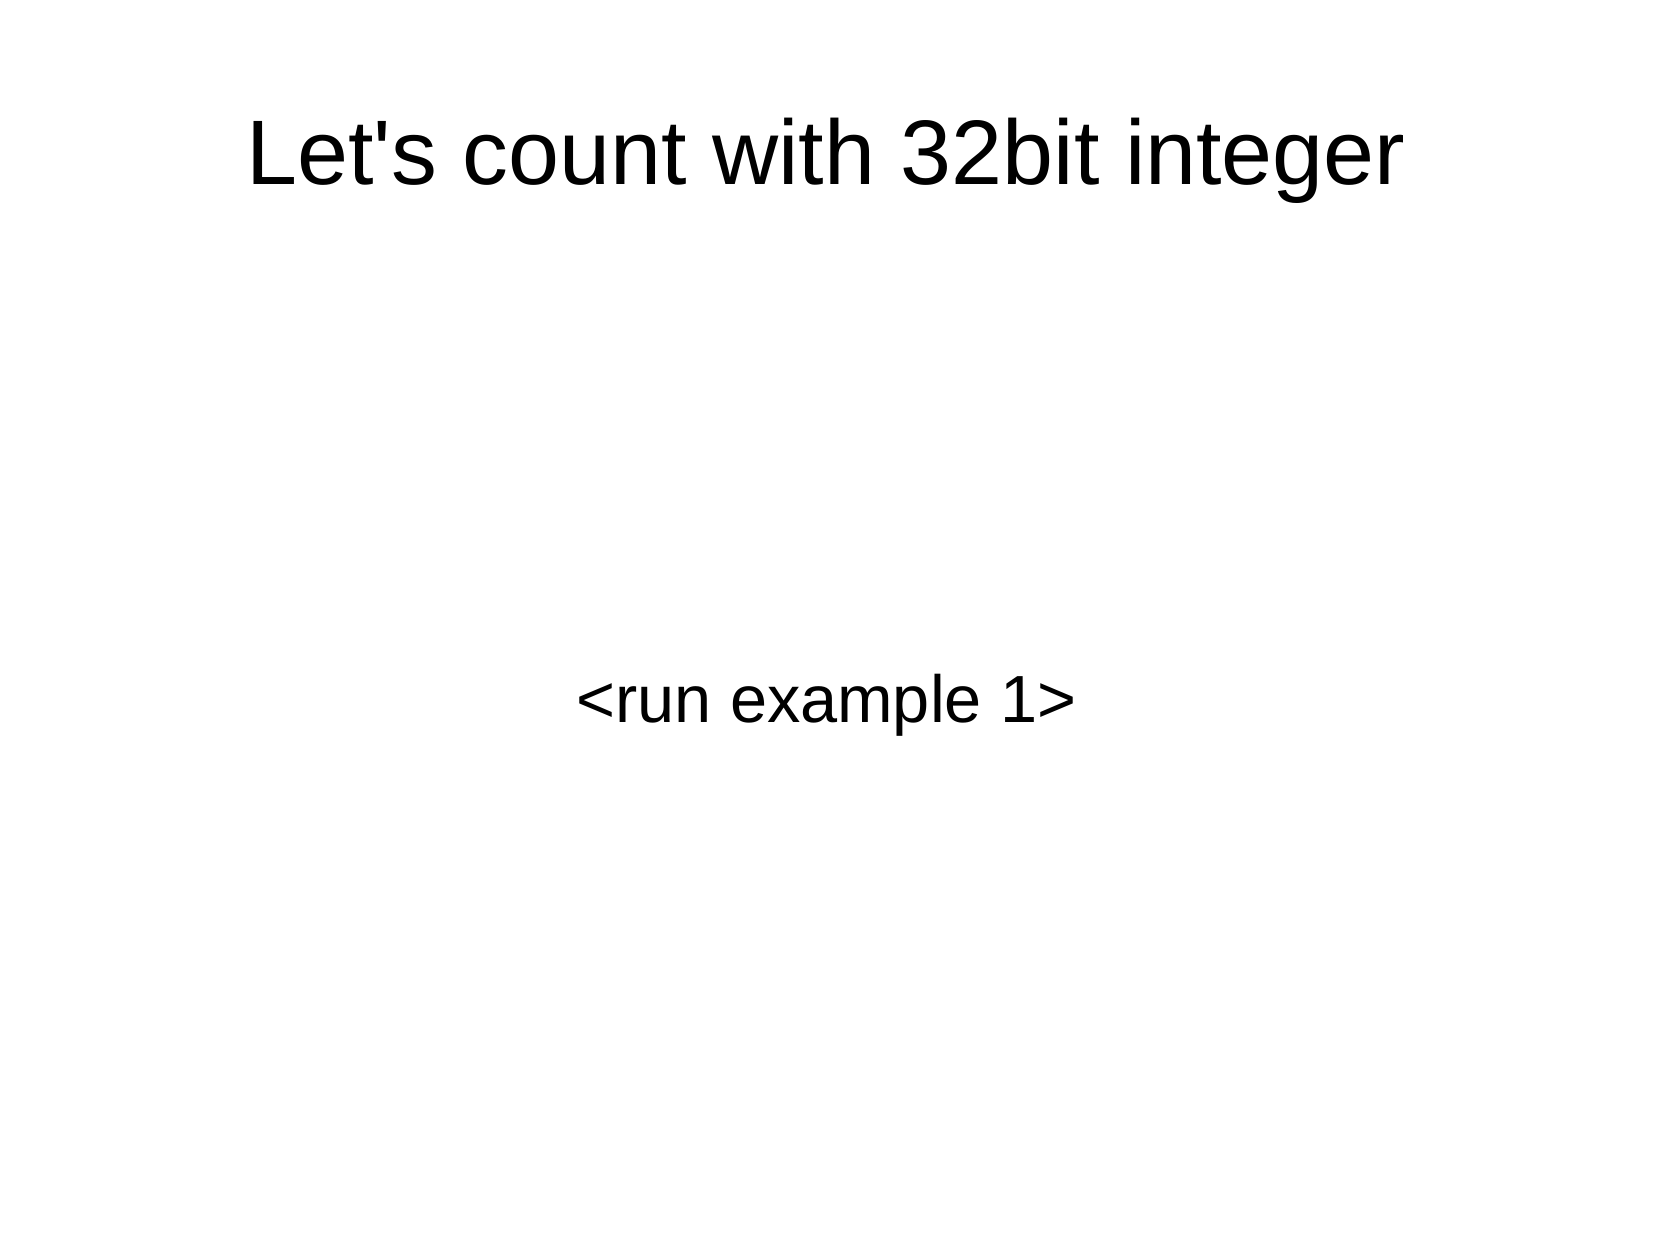

# Let's count with 32bit integer
<run example 1>